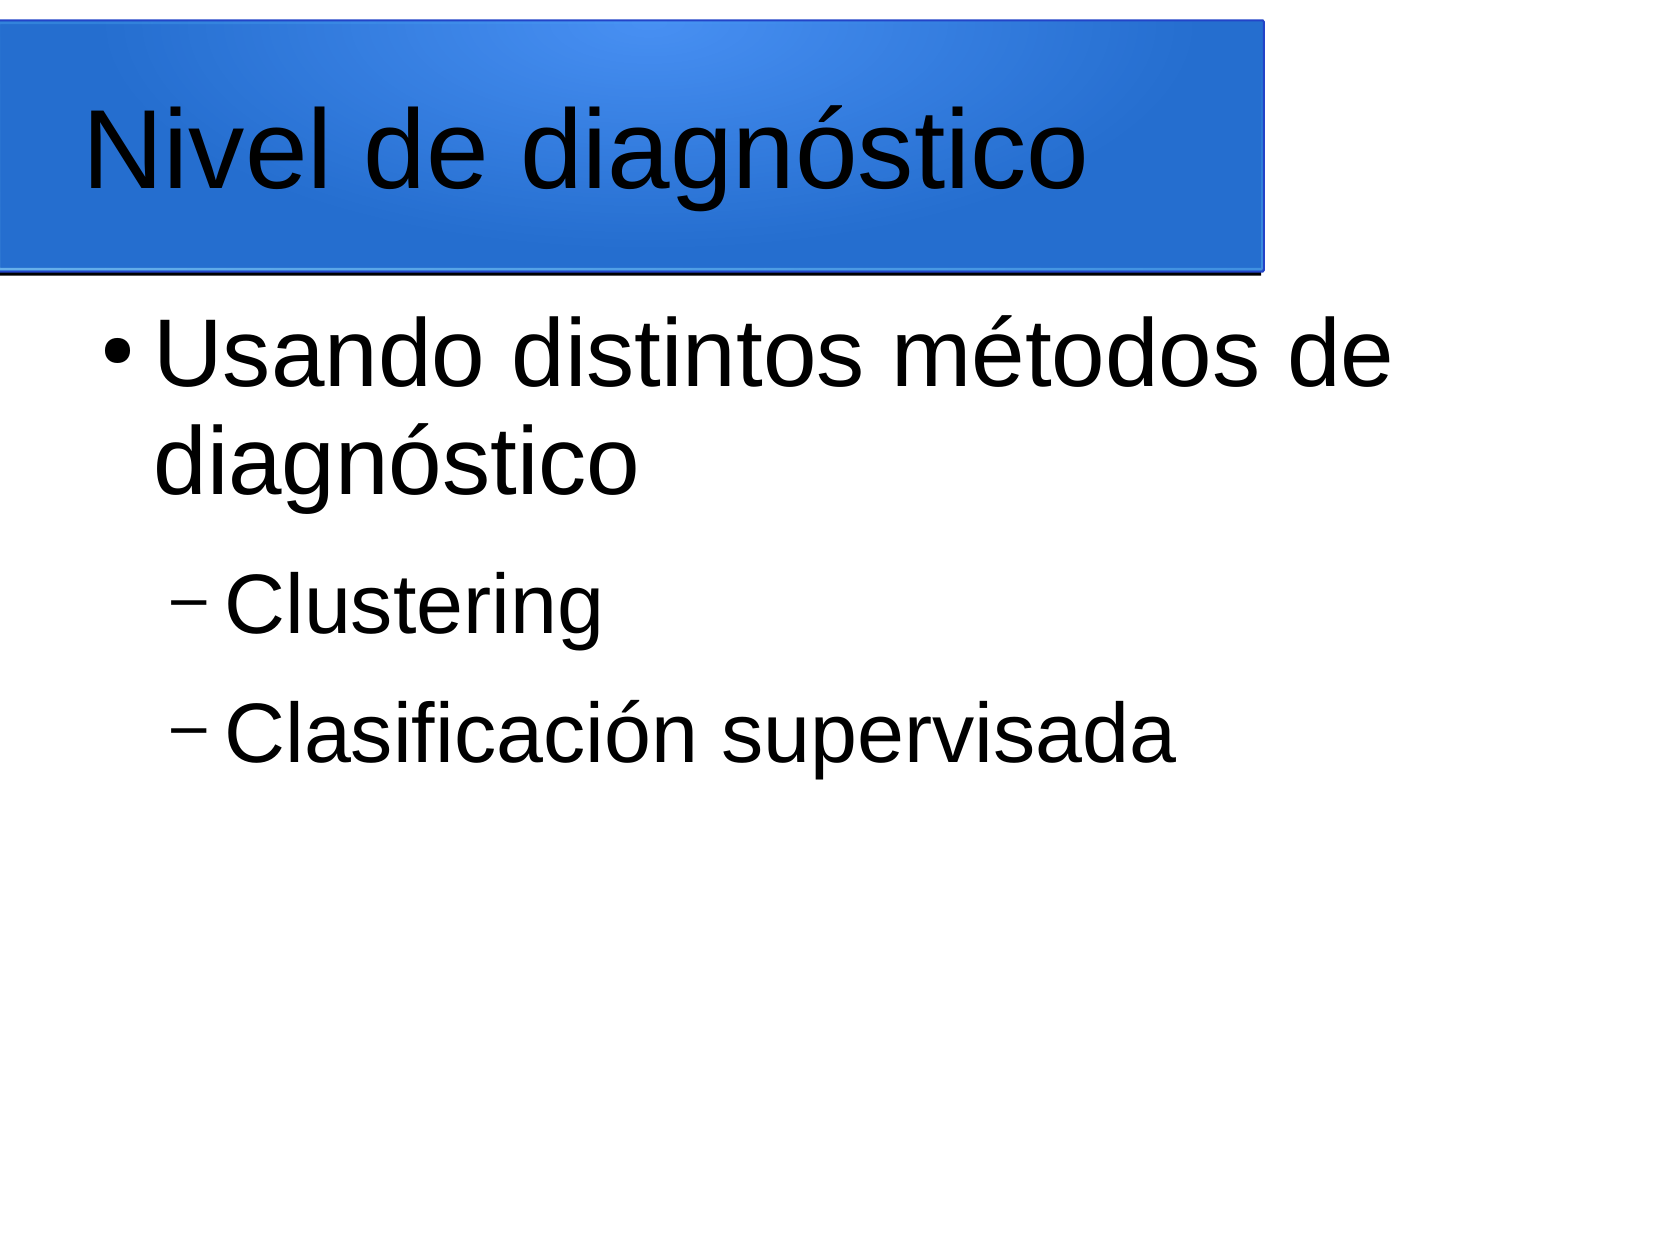

# Nivel de diagnóstico
Usando distintos métodos de diagnóstico
Clustering
Clasificación supervisada